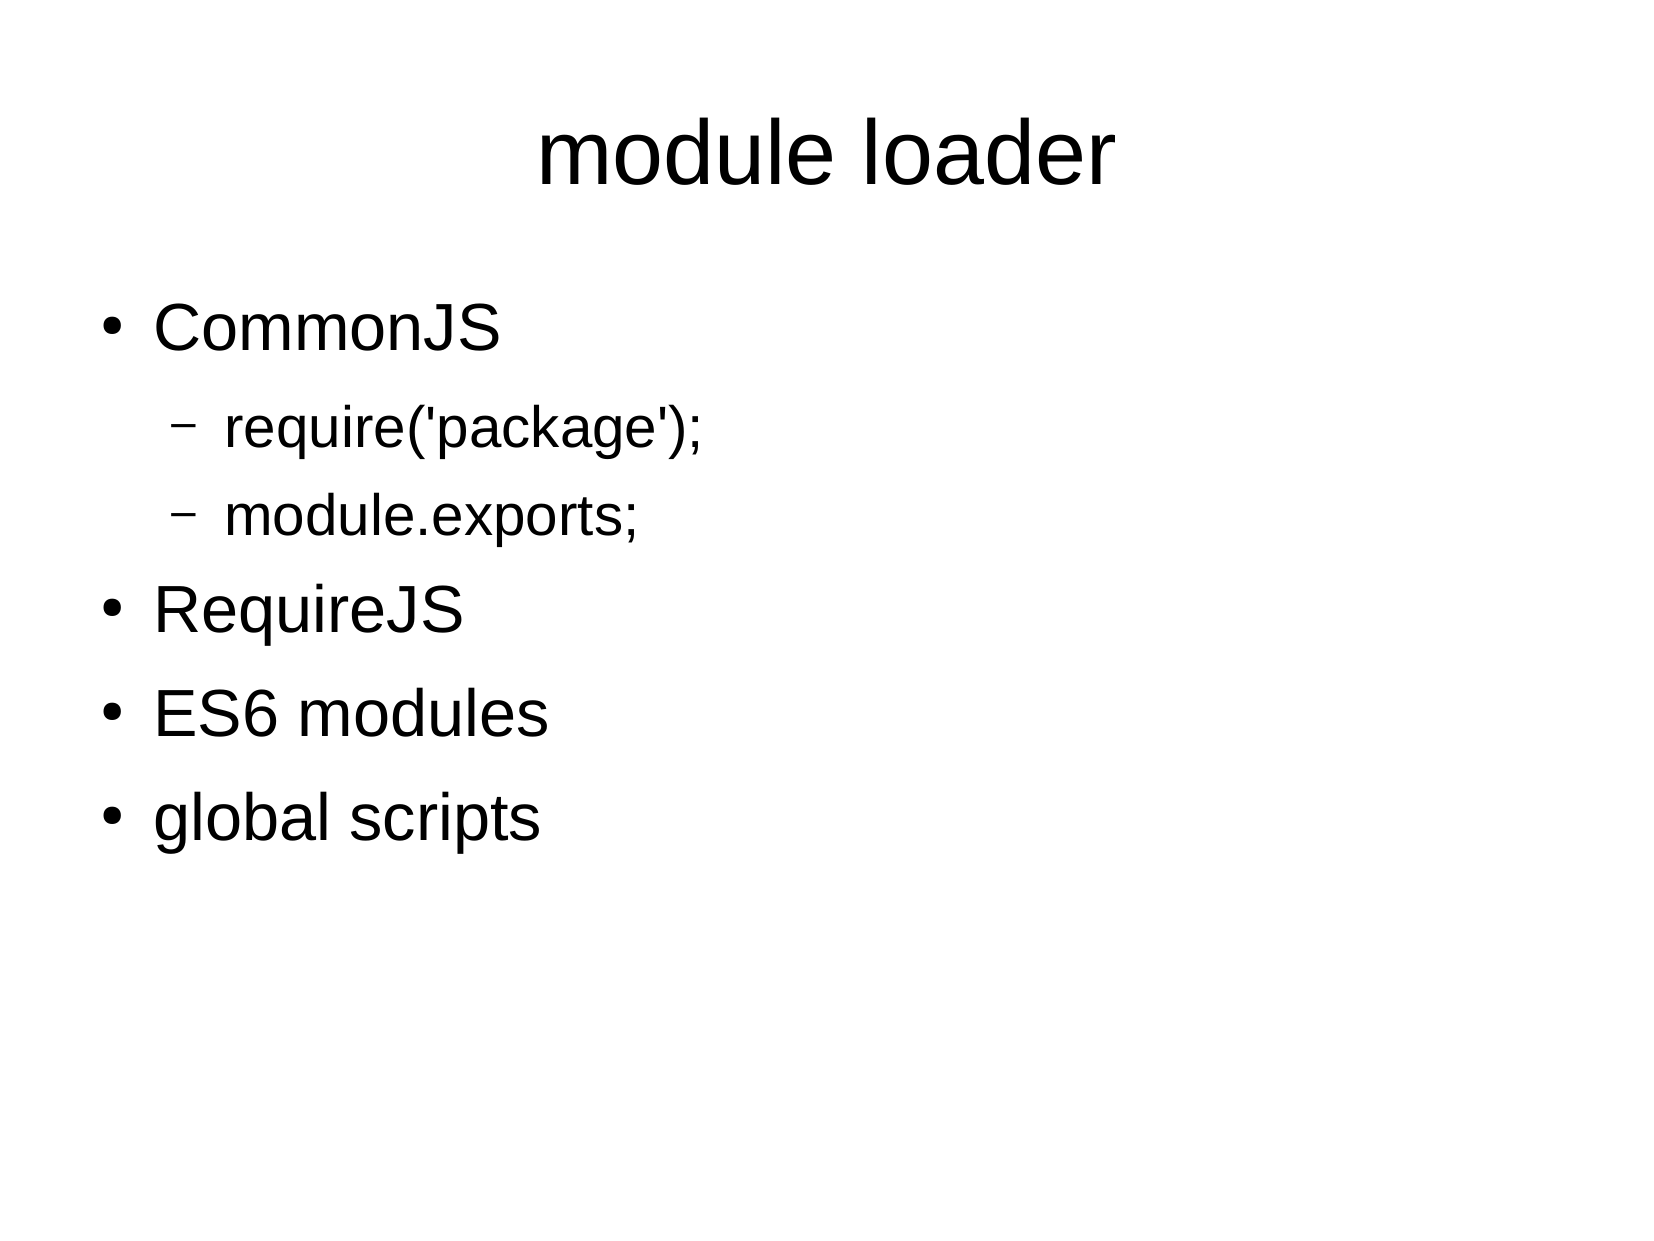

# module loader
CommonJS
require('package');
module.exports;
RequireJS
ES6 modules
global scripts